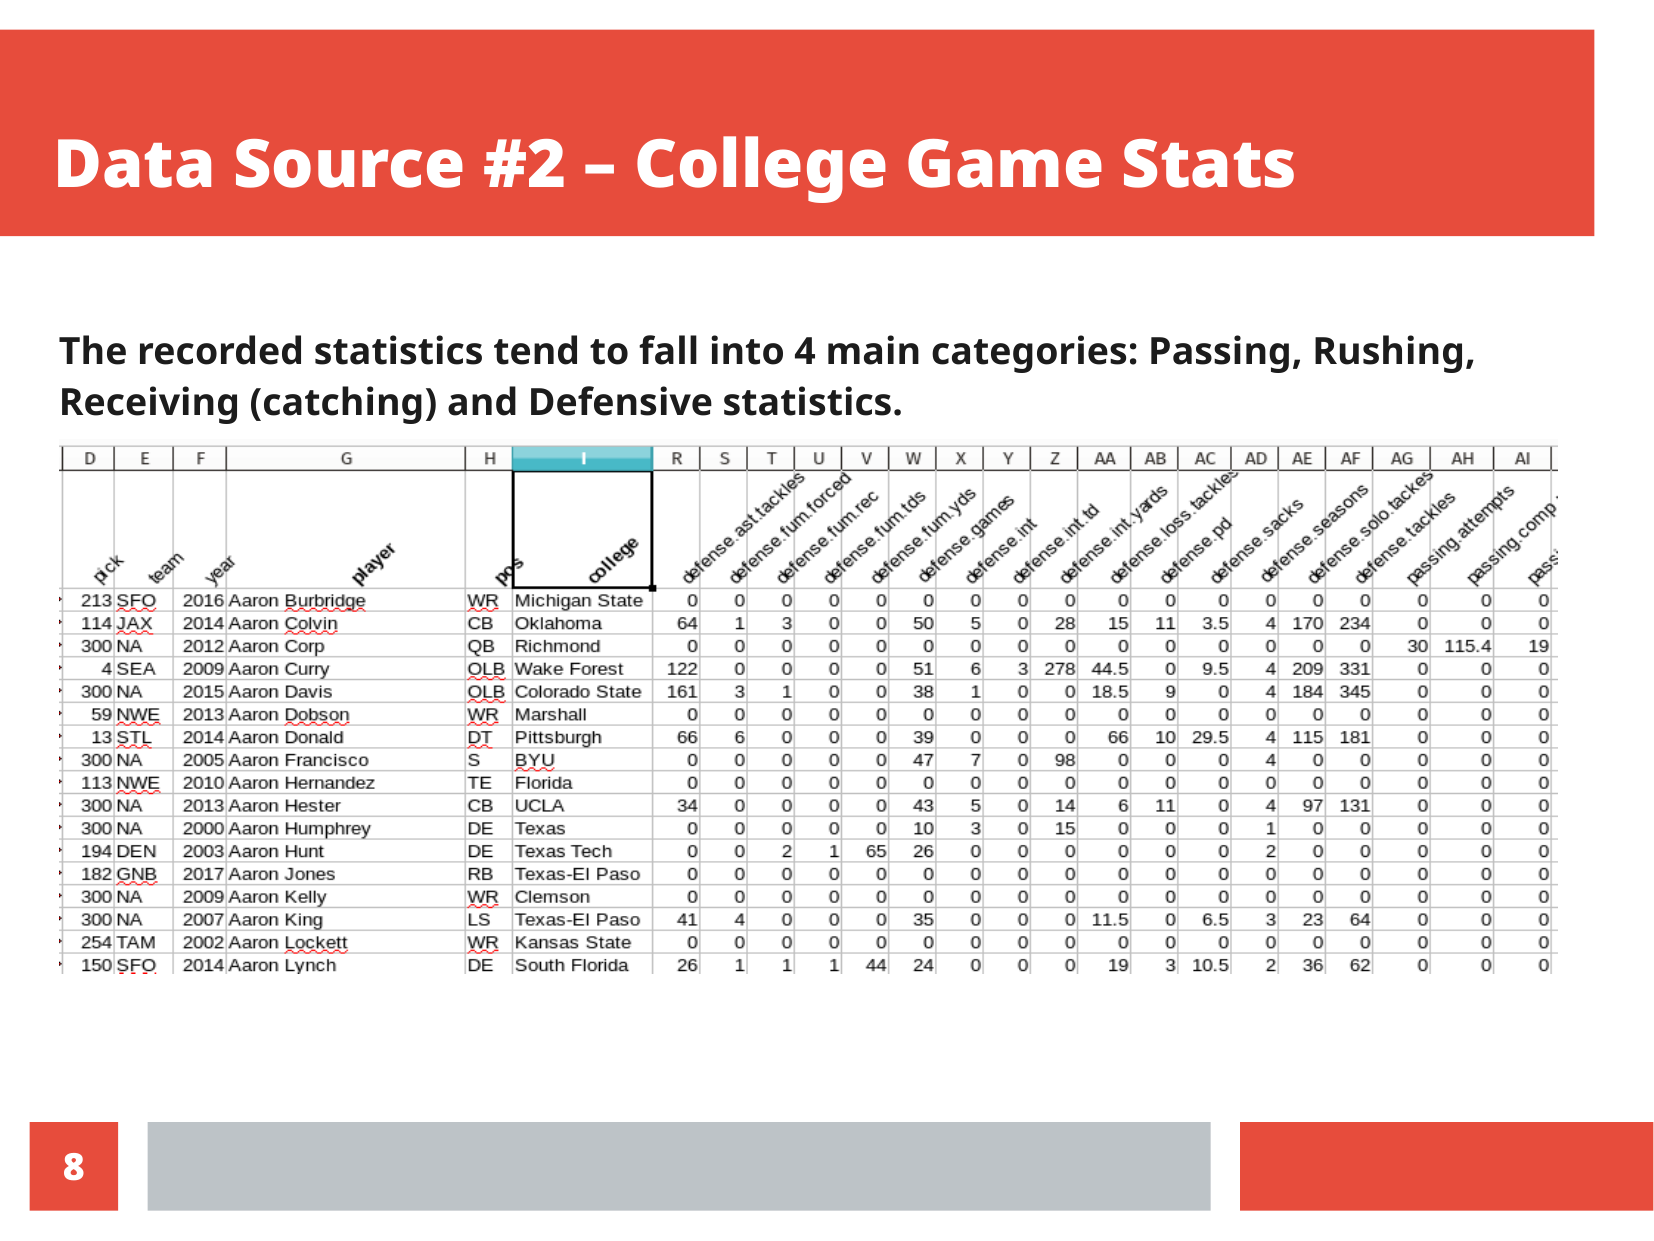

# Data Source #2 – College Game Stats
The recorded statistics tend to fall into 4 main categories: Passing, Rushing, Receiving (catching) and Defensive statistics.
8